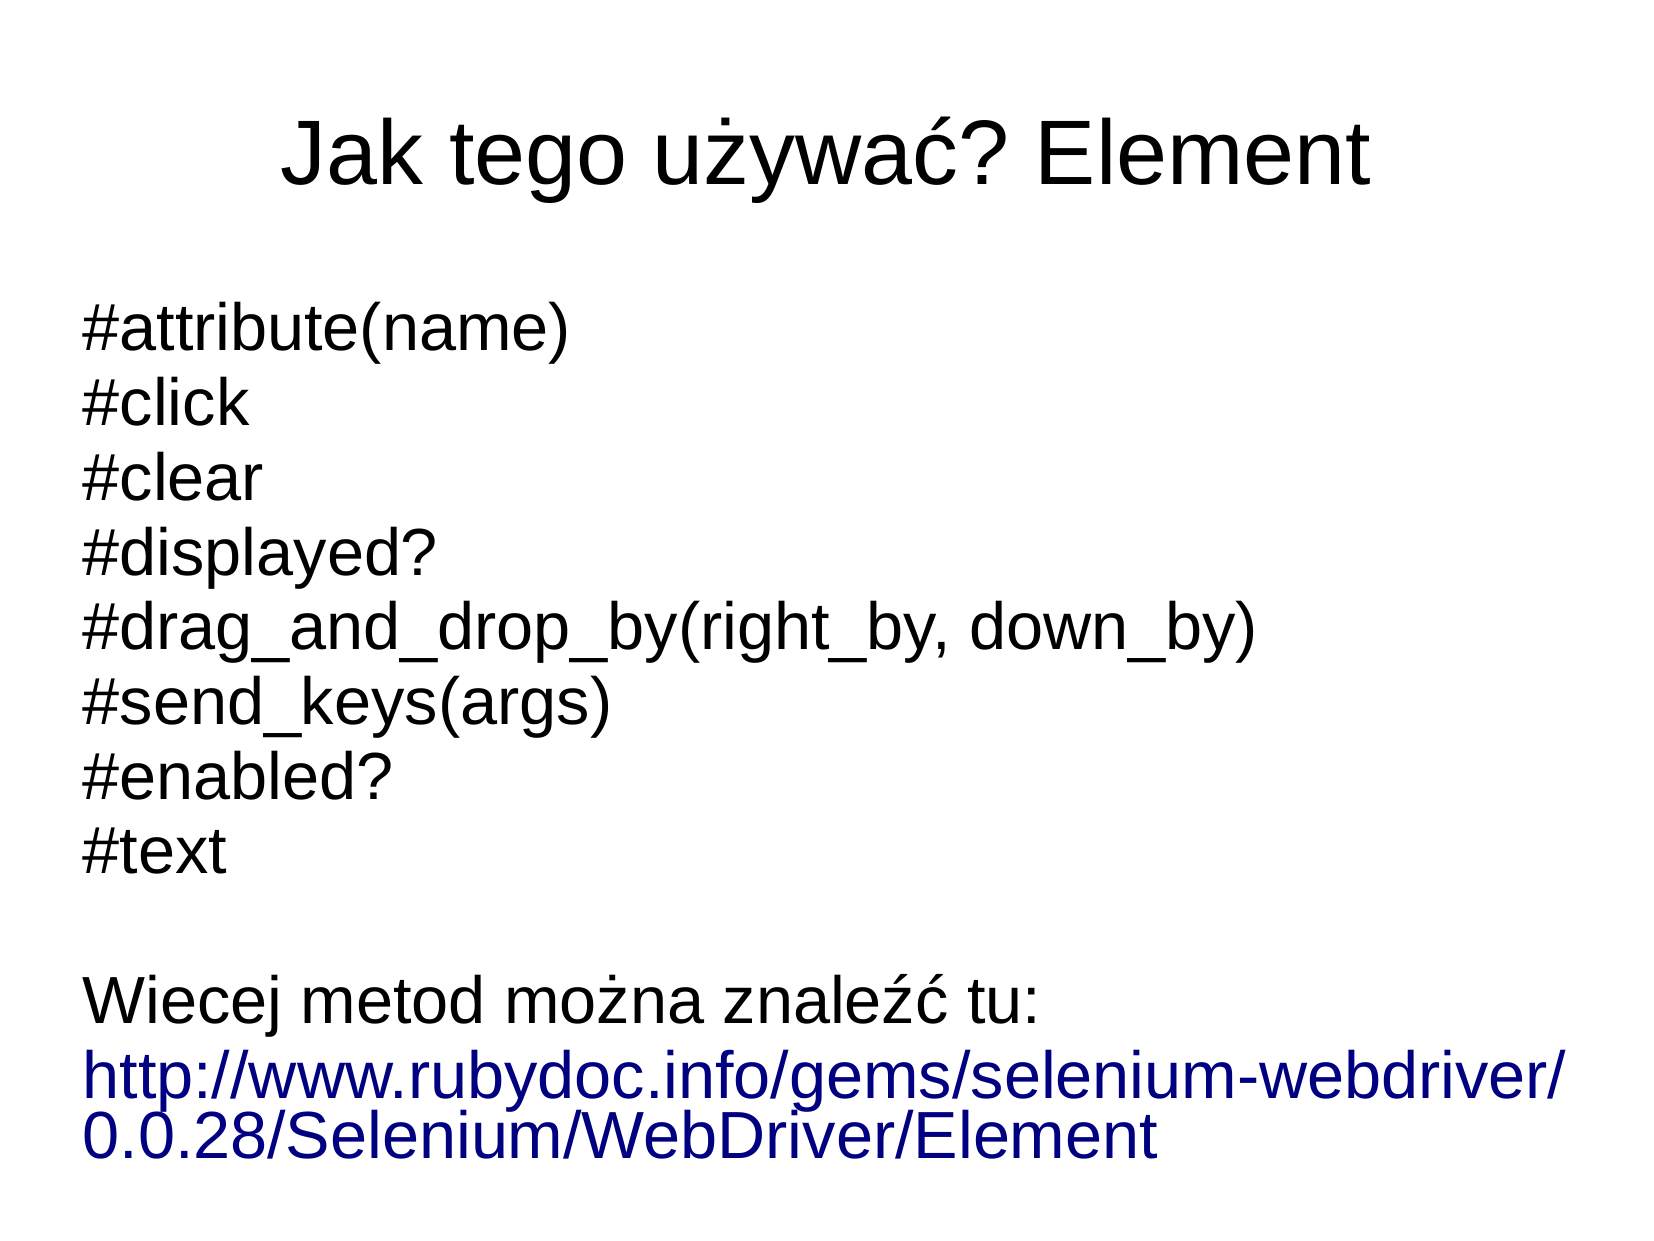

# Jak tego używać? Element
#attribute(name)
#click
#clear
#displayed?
#drag_and_drop_by(right_by, down_by)
#send_keys(args)
#enabled?
#text
Wiecej metod można znaleźć tu:
http://www.rubydoc.info/gems/selenium-webdriver/0.0.28/Selenium/WebDriver/Element